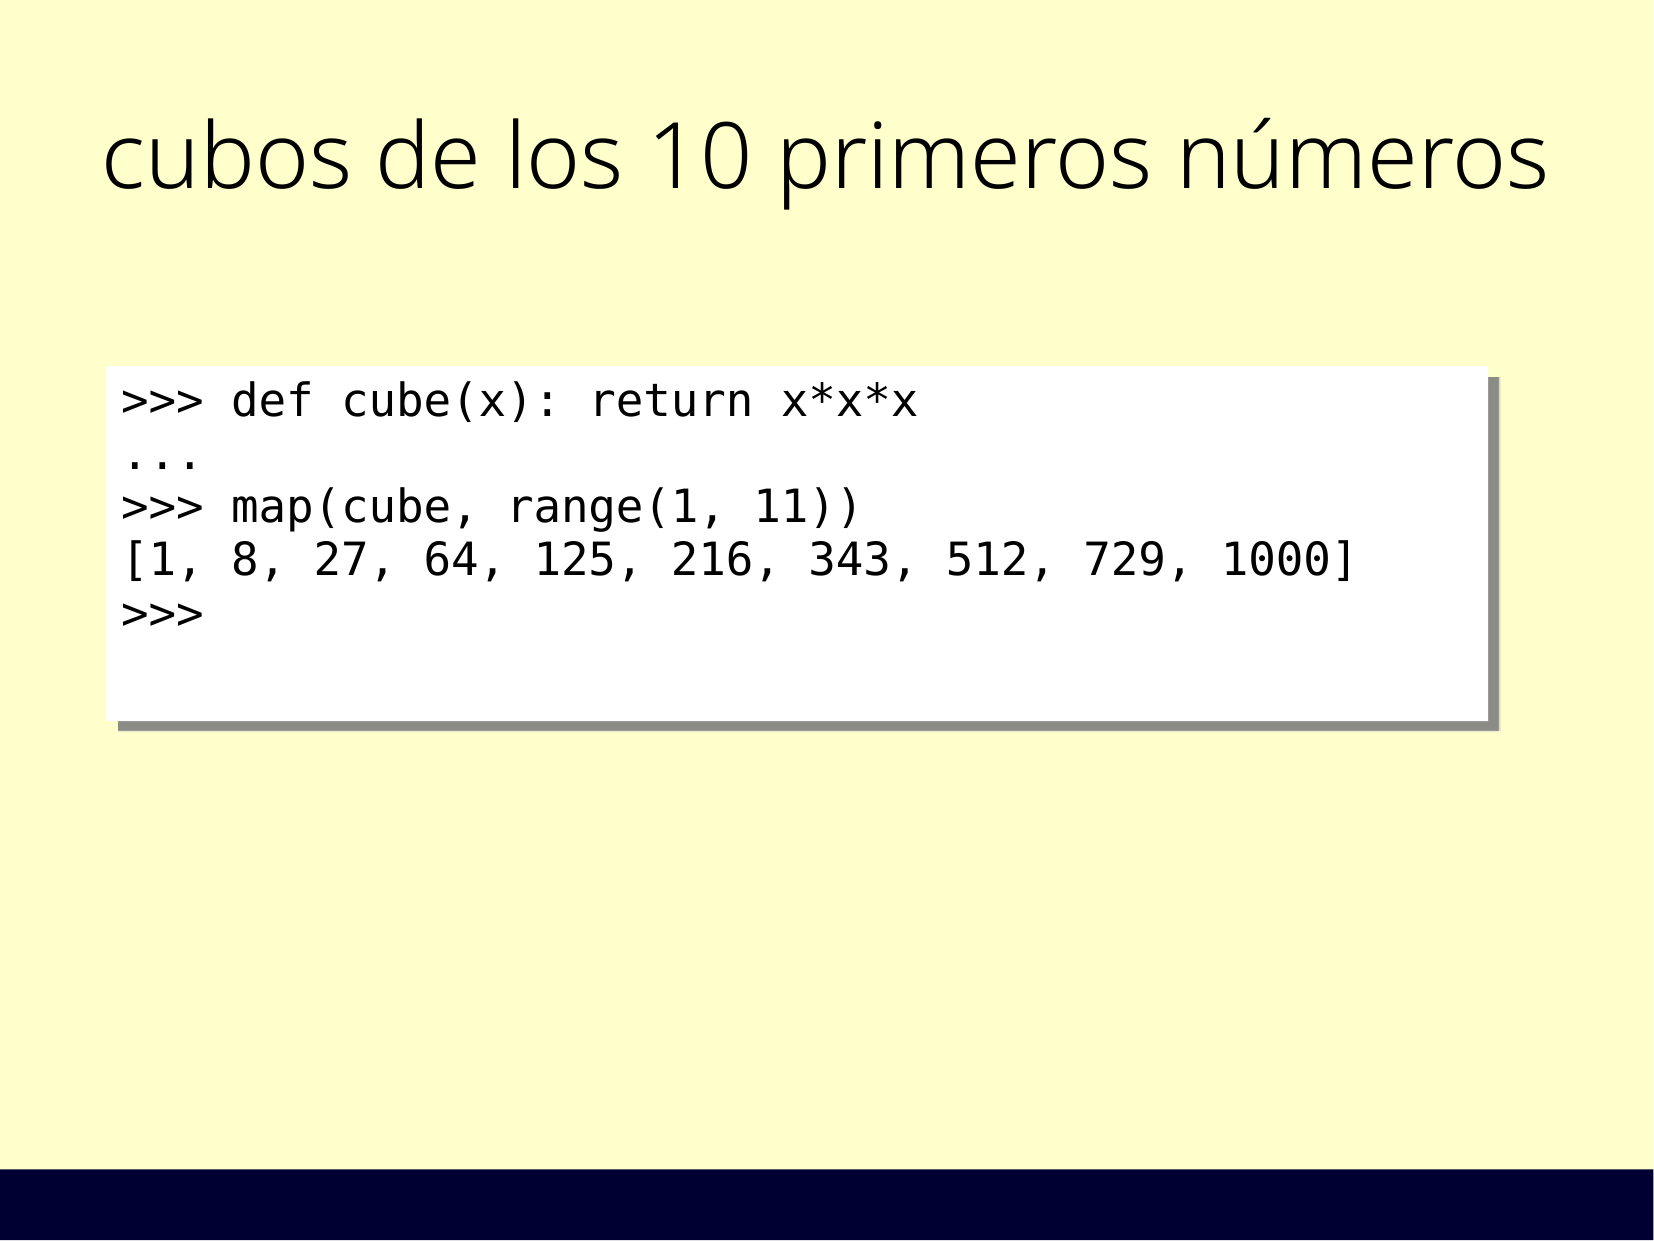

# cubos de los 10 primeros números
>>> def cube(x): return x*x*x
...
>>> map(cube, range(1, 11))
[1, 8, 27, 64, 125, 216, 343, 512, 729, 1000]
>>>